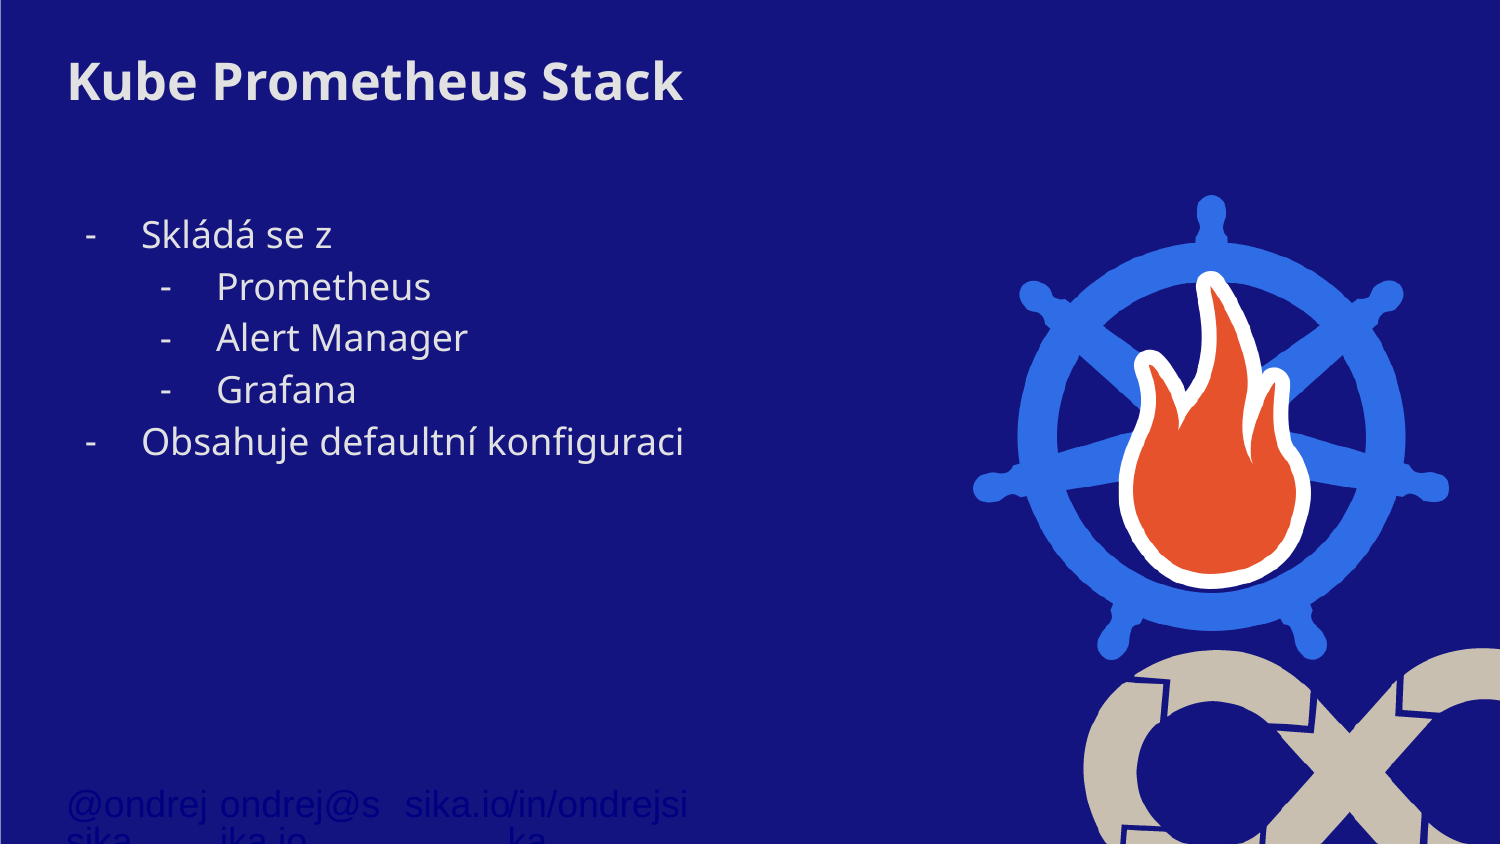

Kube Prometheus Stack
# Skládá se z
Prometheus
Alert Manager
Grafana
Obsahuje defaultní konfiguraci